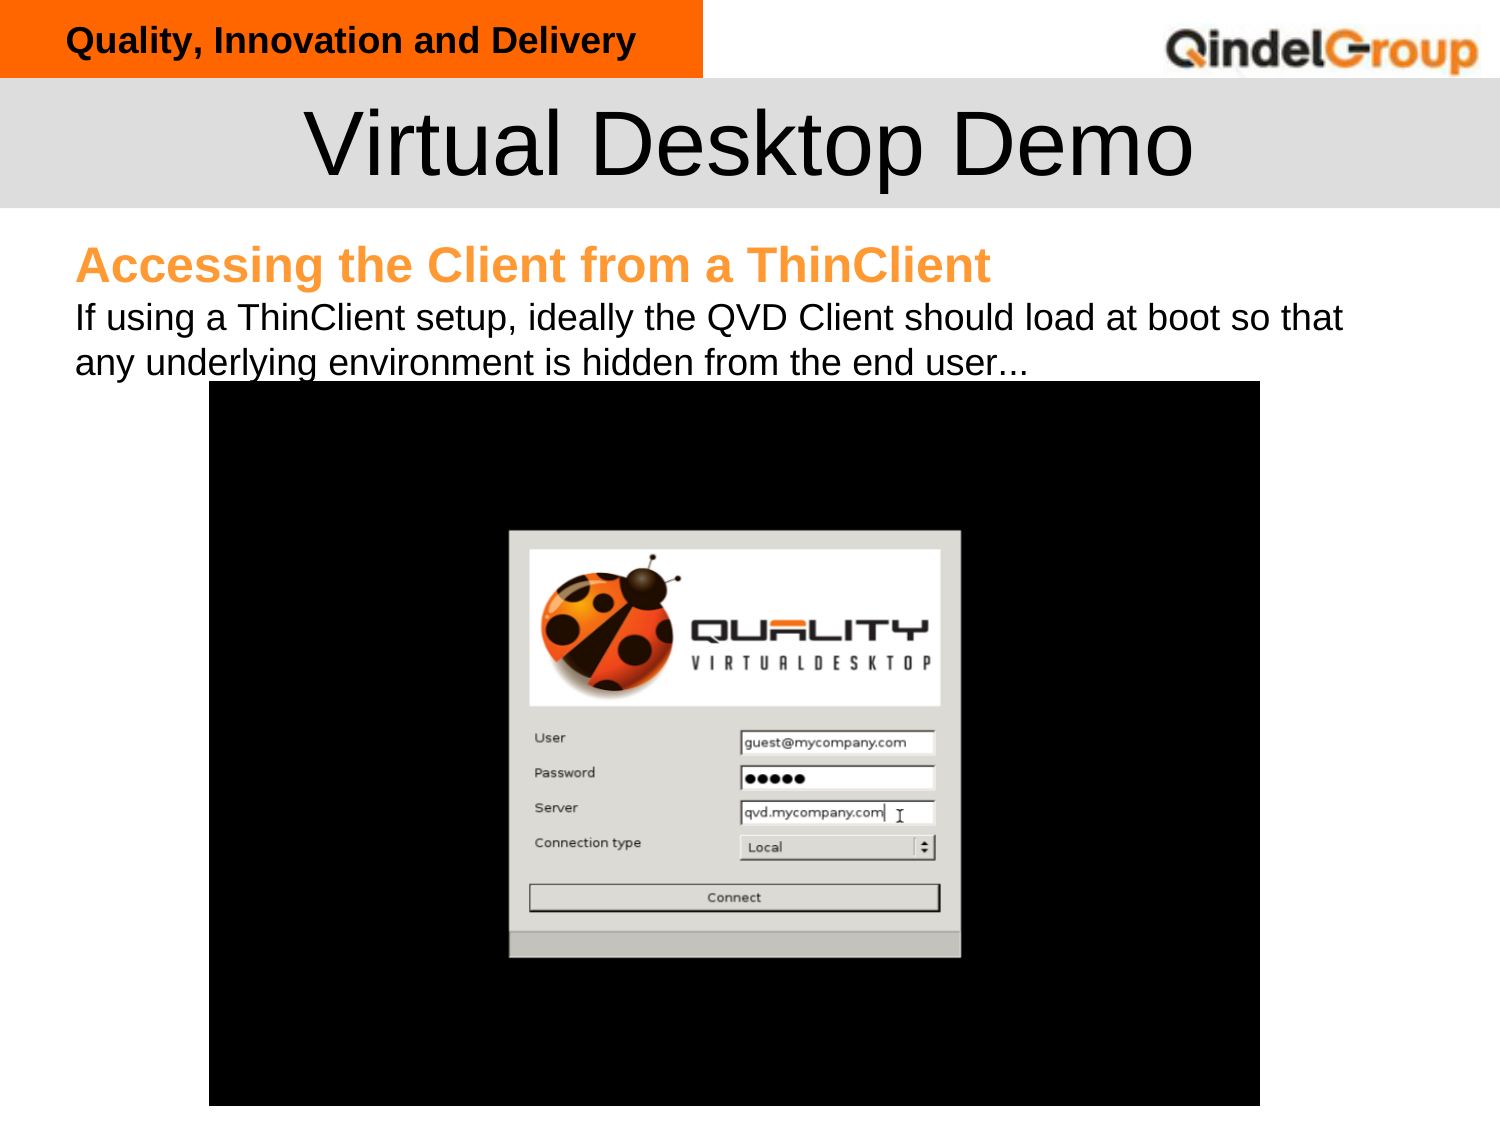

# Virtual Desktop Demo
Accessing the Client from a ThinClient
If using a ThinClient setup, ideally the QVD Client should load at boot so that any underlying environment is hidden from the end user...